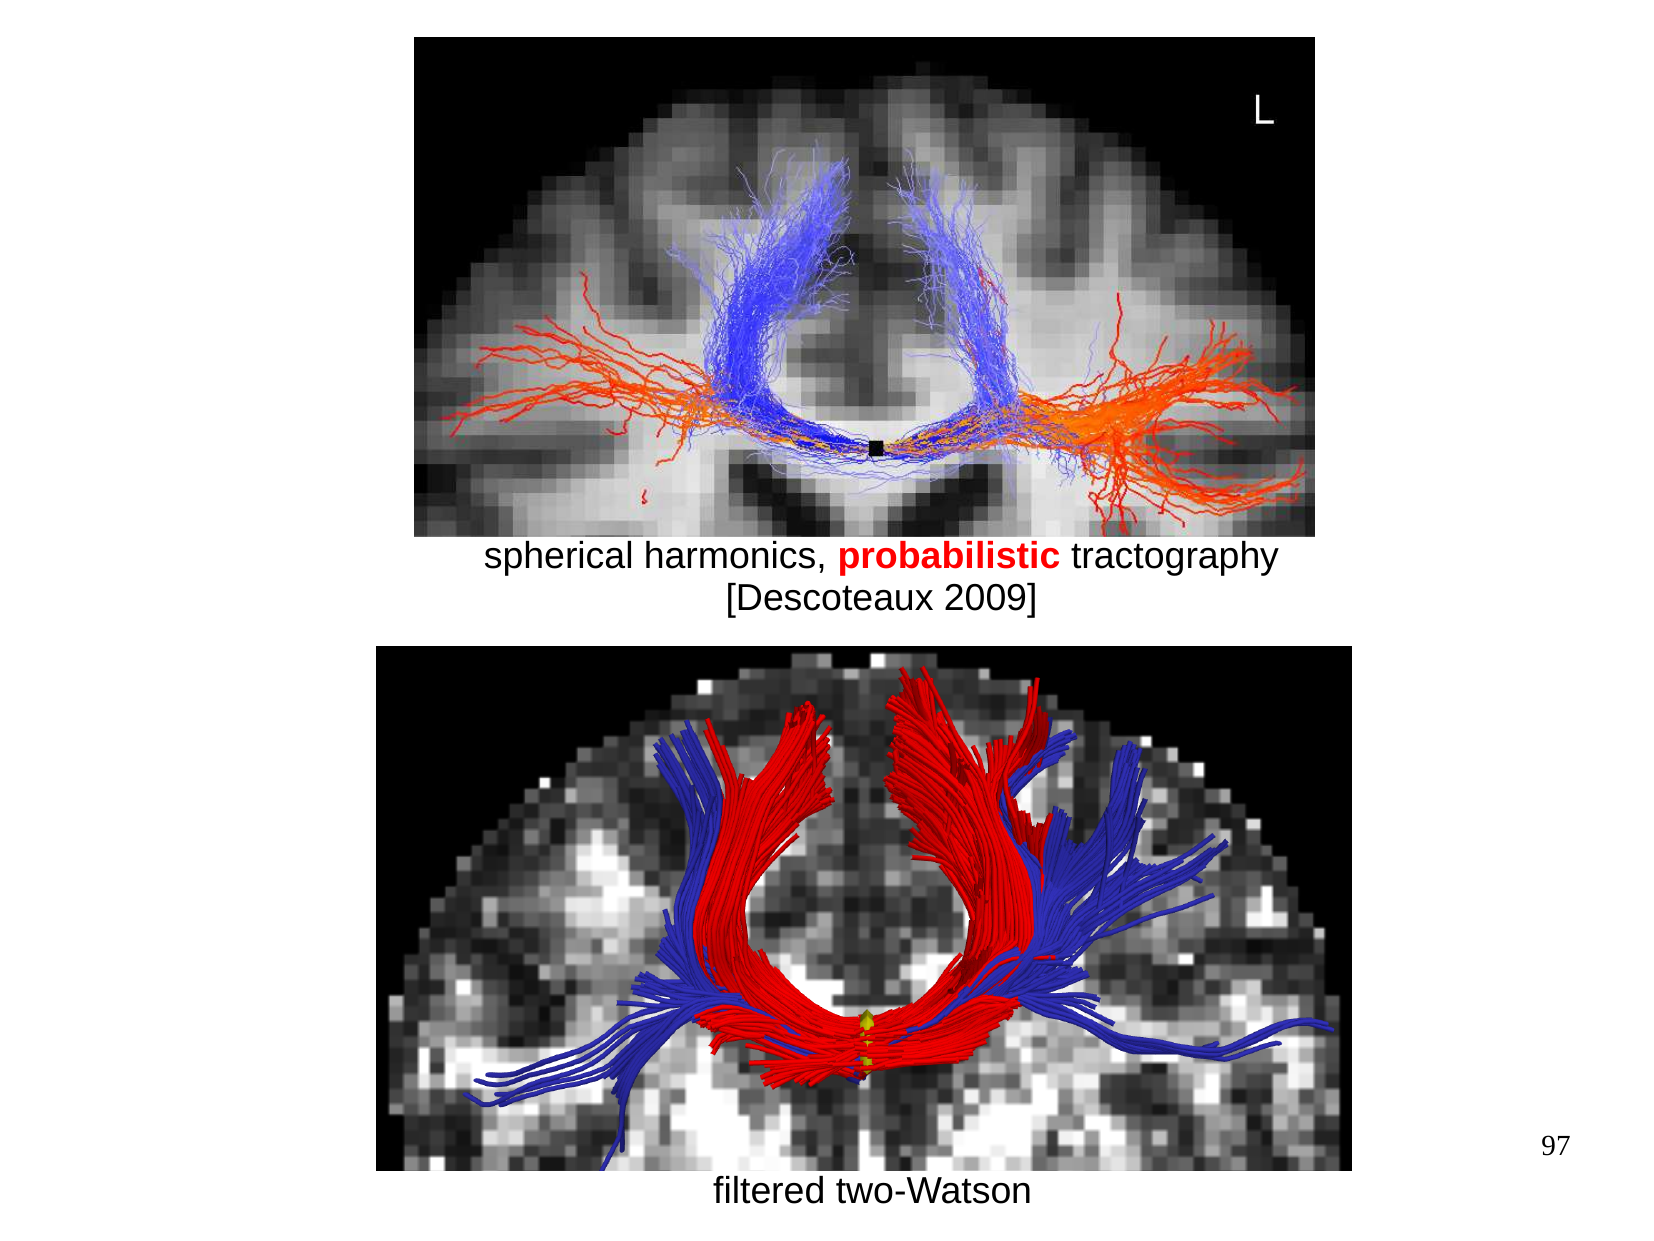

spherical harmonics, probabilistic tractography
[Descoteaux 2009]
97
filtered two-Watson